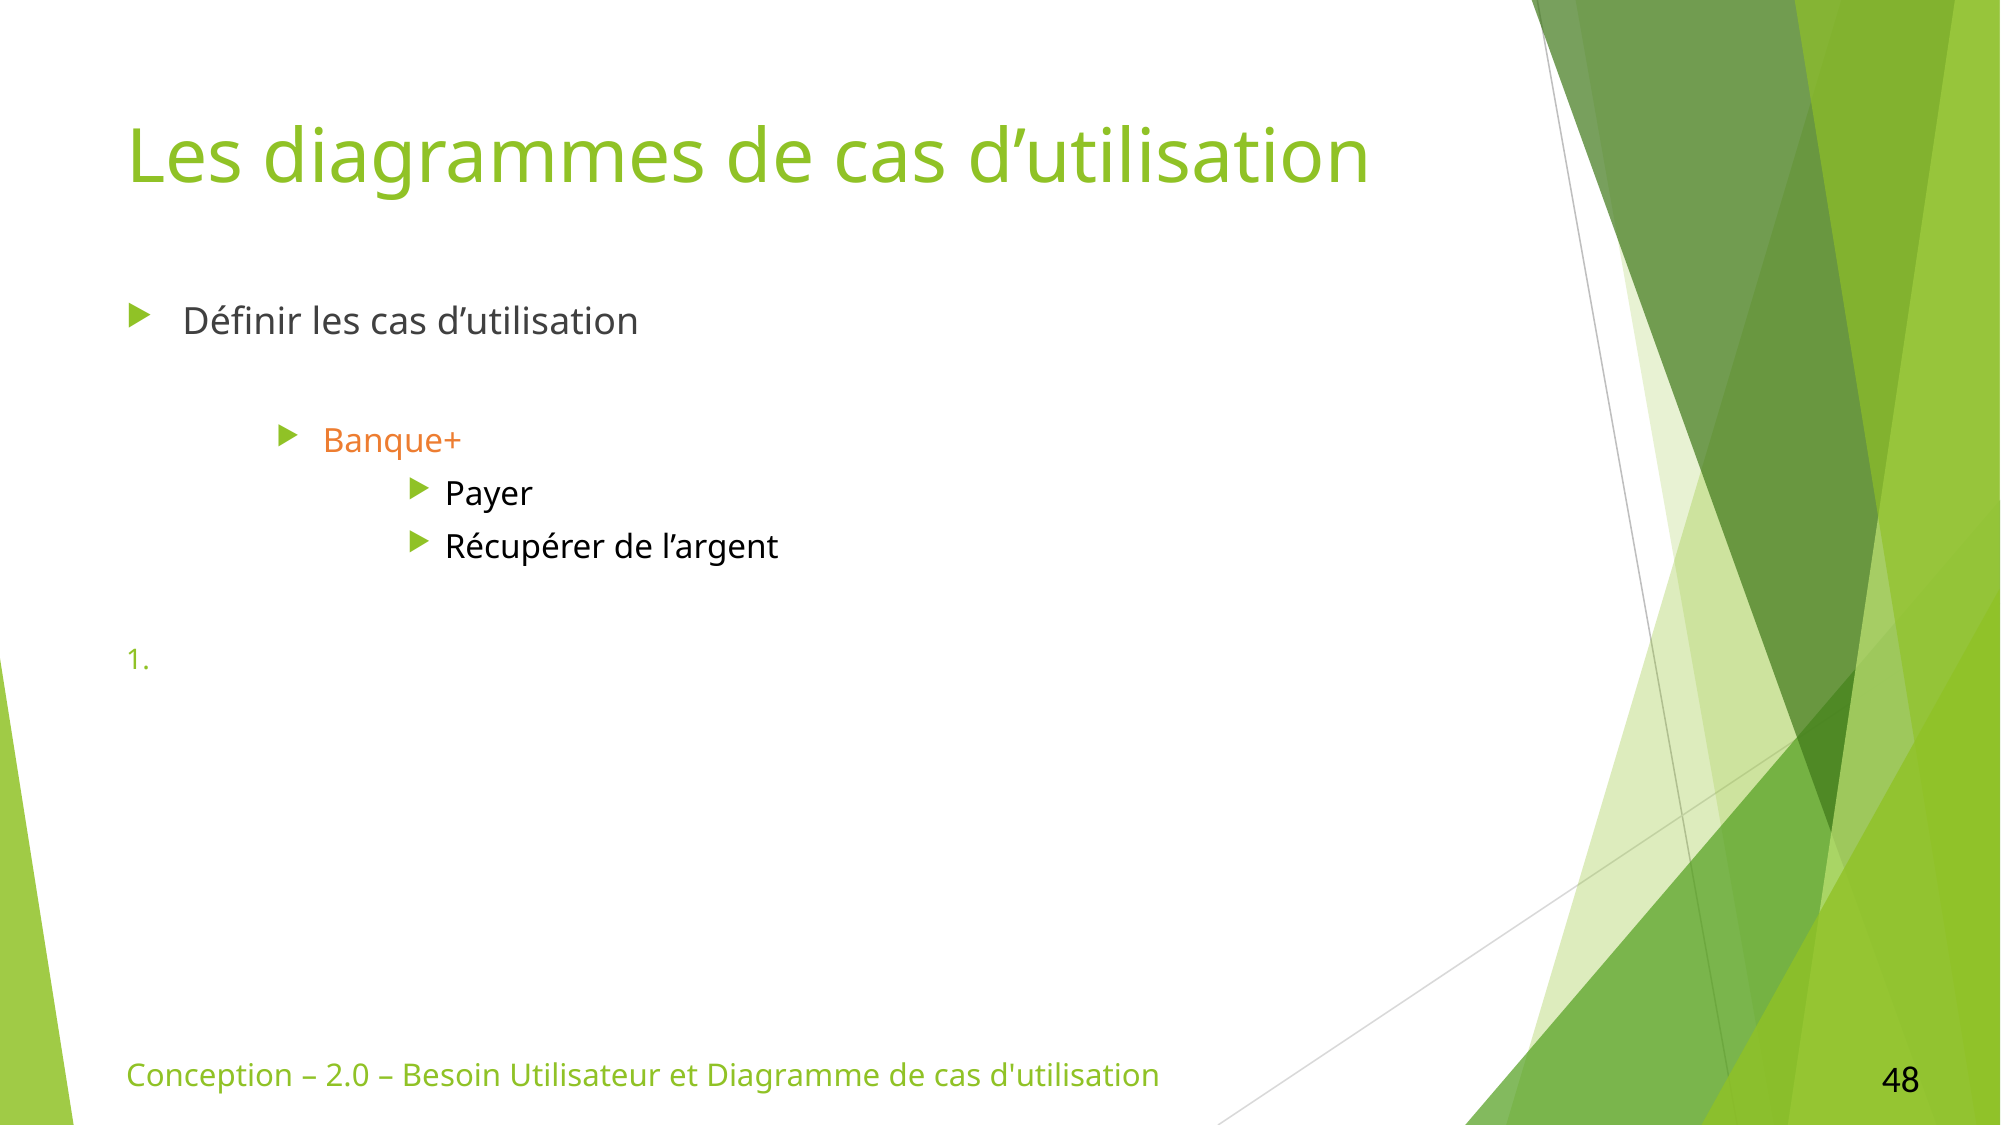

# Les diagrammes de cas d’utilisation
Définir les cas d’utilisation
Banque+
Payer
Récupérer de l’argent
Conception – 2.0 – Besoin Utilisateur et Diagramme de cas d'utilisation